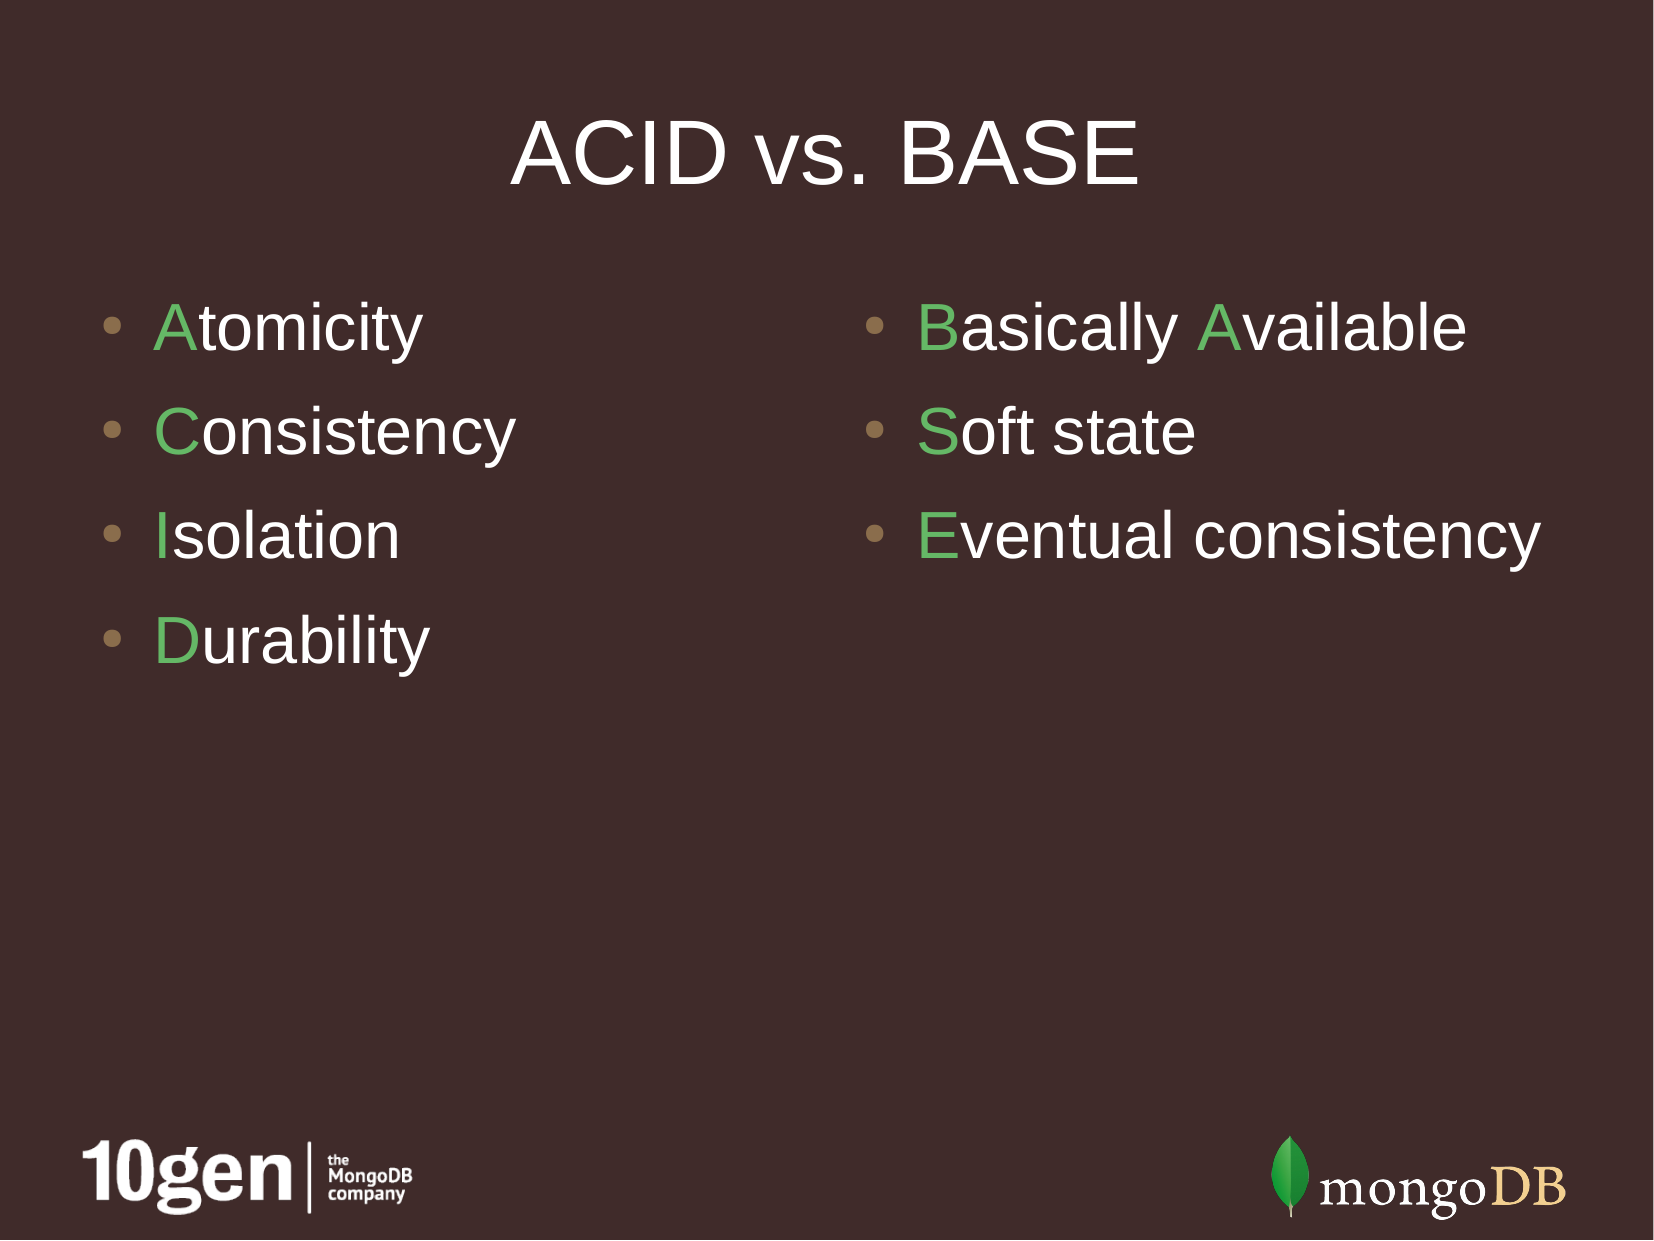

# ACID vs. BASE
Atomicity
Consistency
Isolation
Durability
Basically Available
Soft state
Eventual consistency